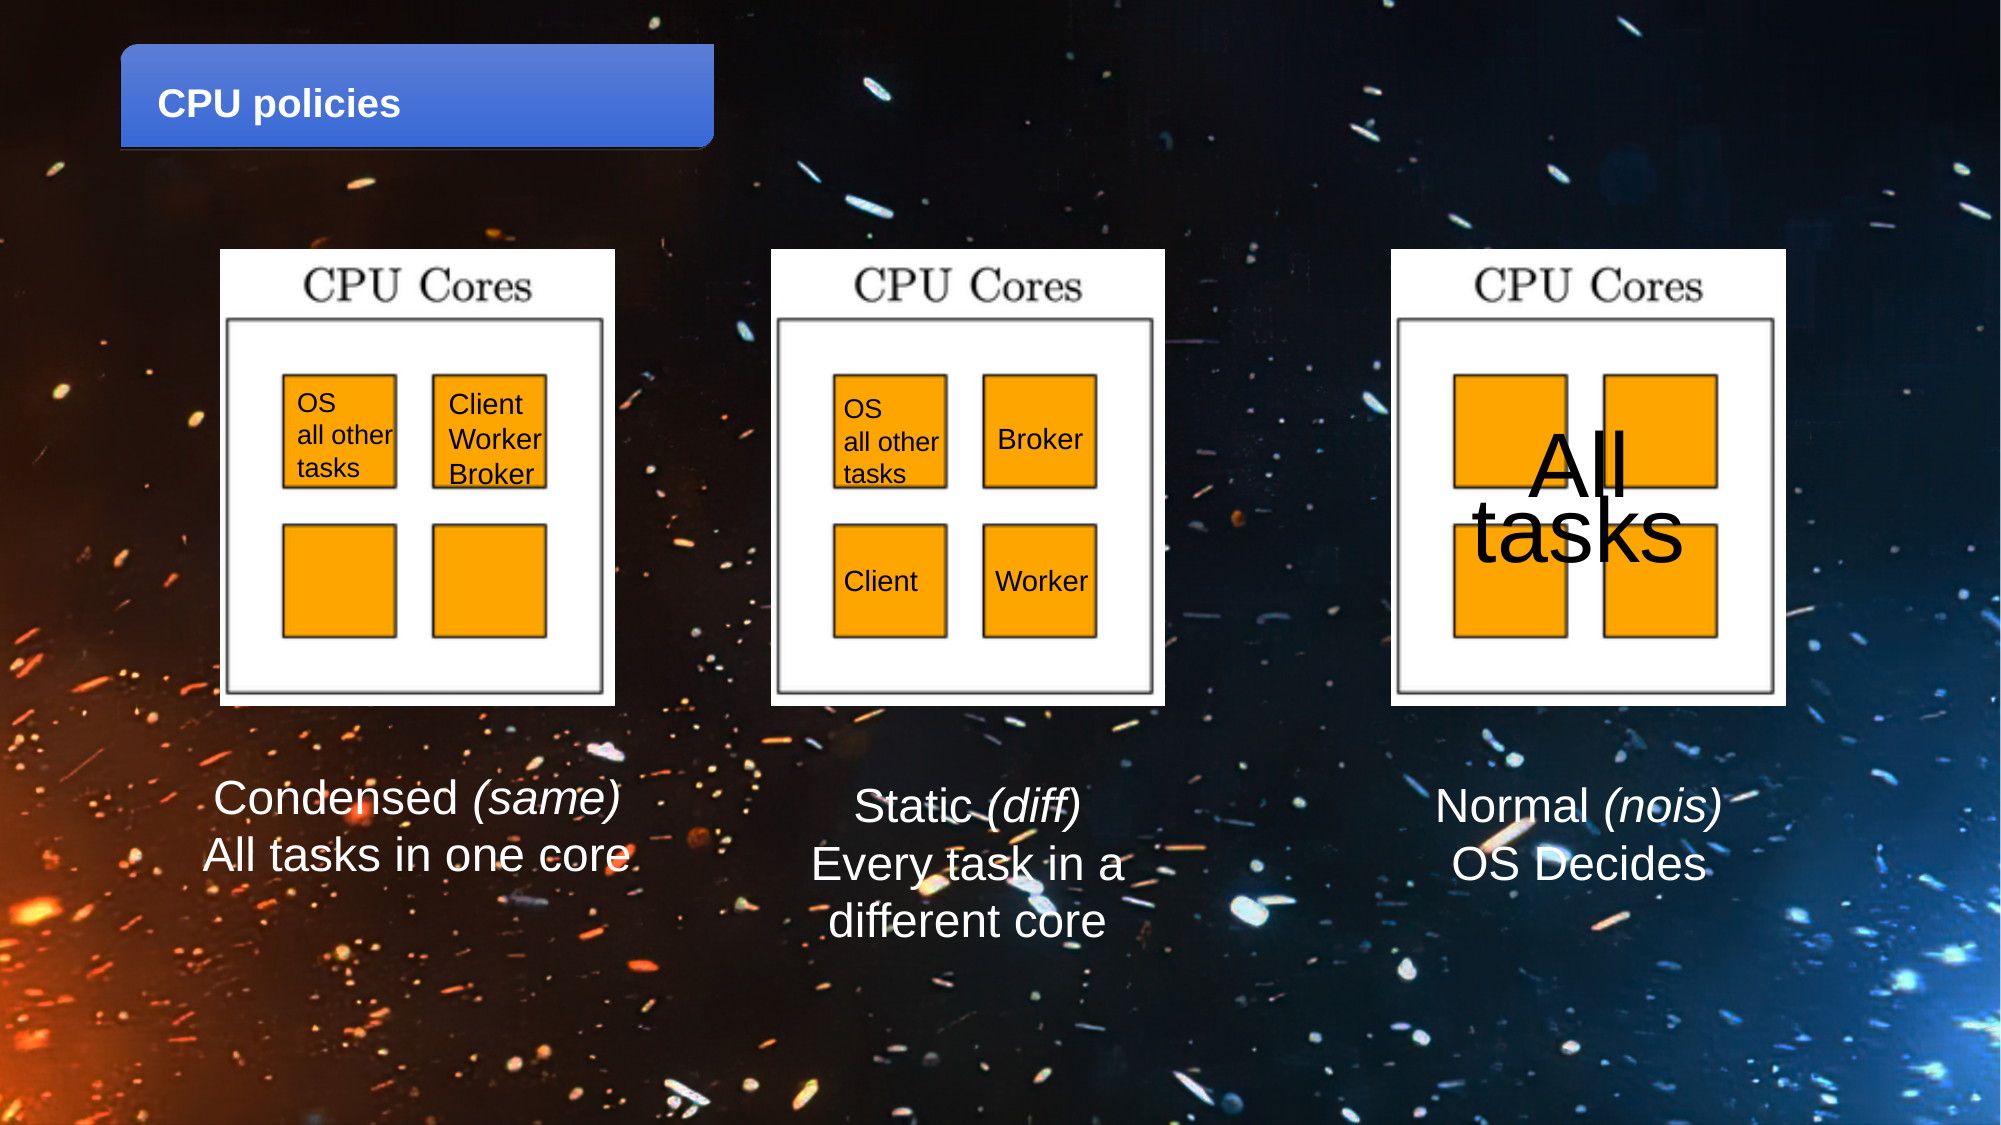

# CPU policies
OS
all other tasks
Client
Worker
Broker
OS
all other tasks
Broker
All
tasks
Client
Worker
Condensed (same)
All tasks in one core
Static (diff)
Every task in a different core
Normal (nois)
OS Decides